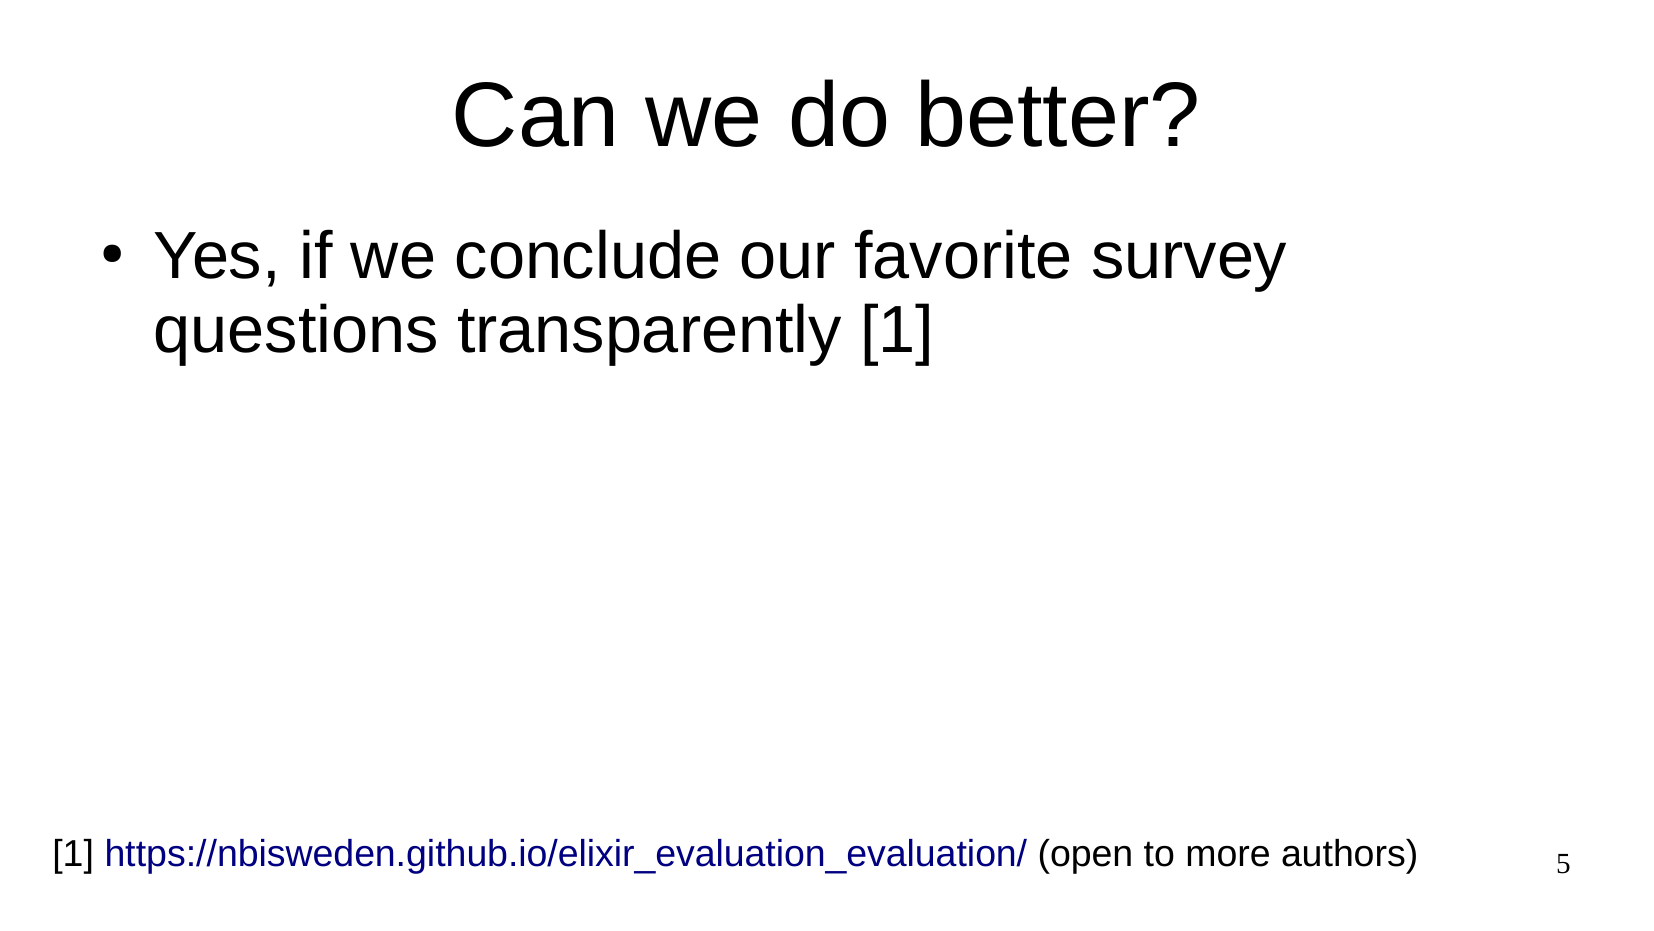

# Can we do better?
Yes, if we conclude our favorite survey questions transparently [1]
[1] https://nbisweden.github.io/elixir_evaluation_evaluation/ (open to more authors)
5